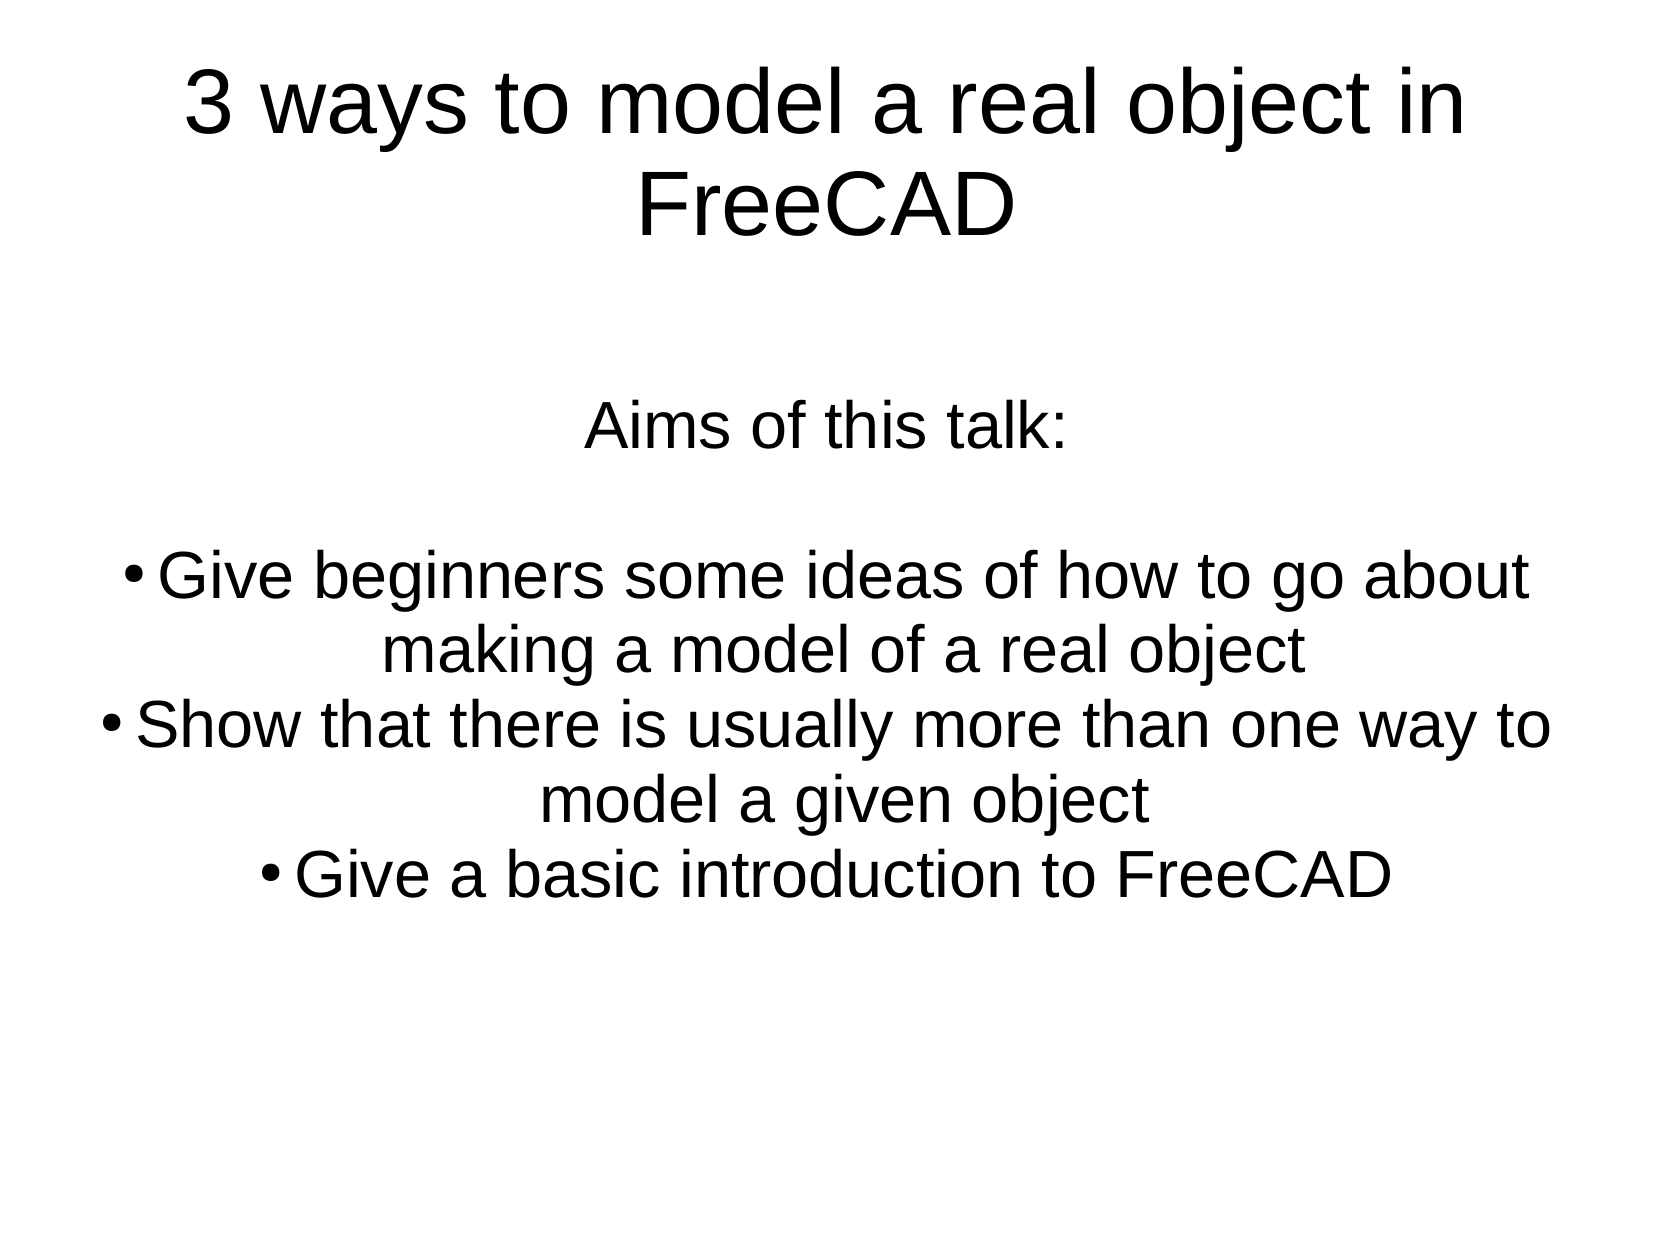

# 3 ways to model a real object in FreeCAD
Aims of this talk:
Give beginners some ideas of how to go about making a model of a real object
Show that there is usually more than one way to model a given object
Give a basic introduction to FreeCAD